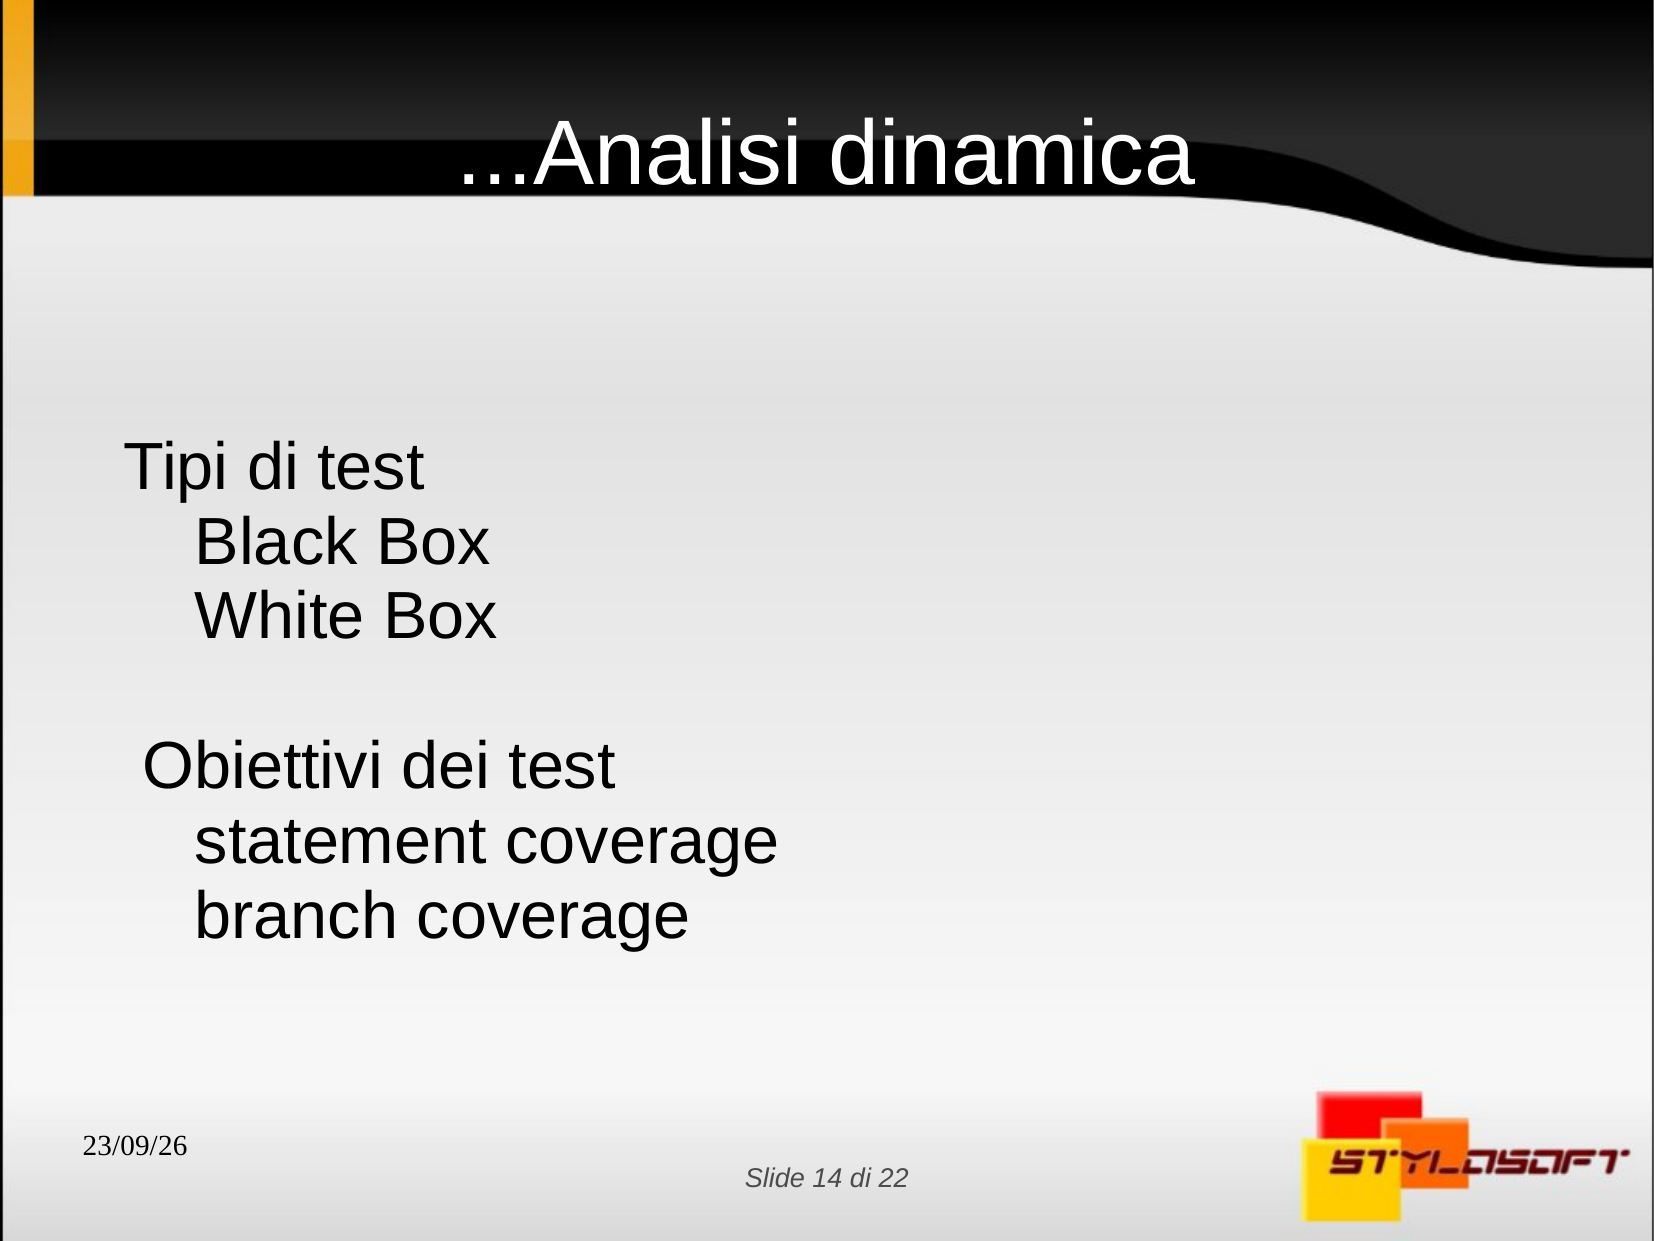

# ...Analisi dinamica
Tipi di test
Black Box
White Box
 Obiettivi dei test
statement coverage
branch coverage
Slide di 22